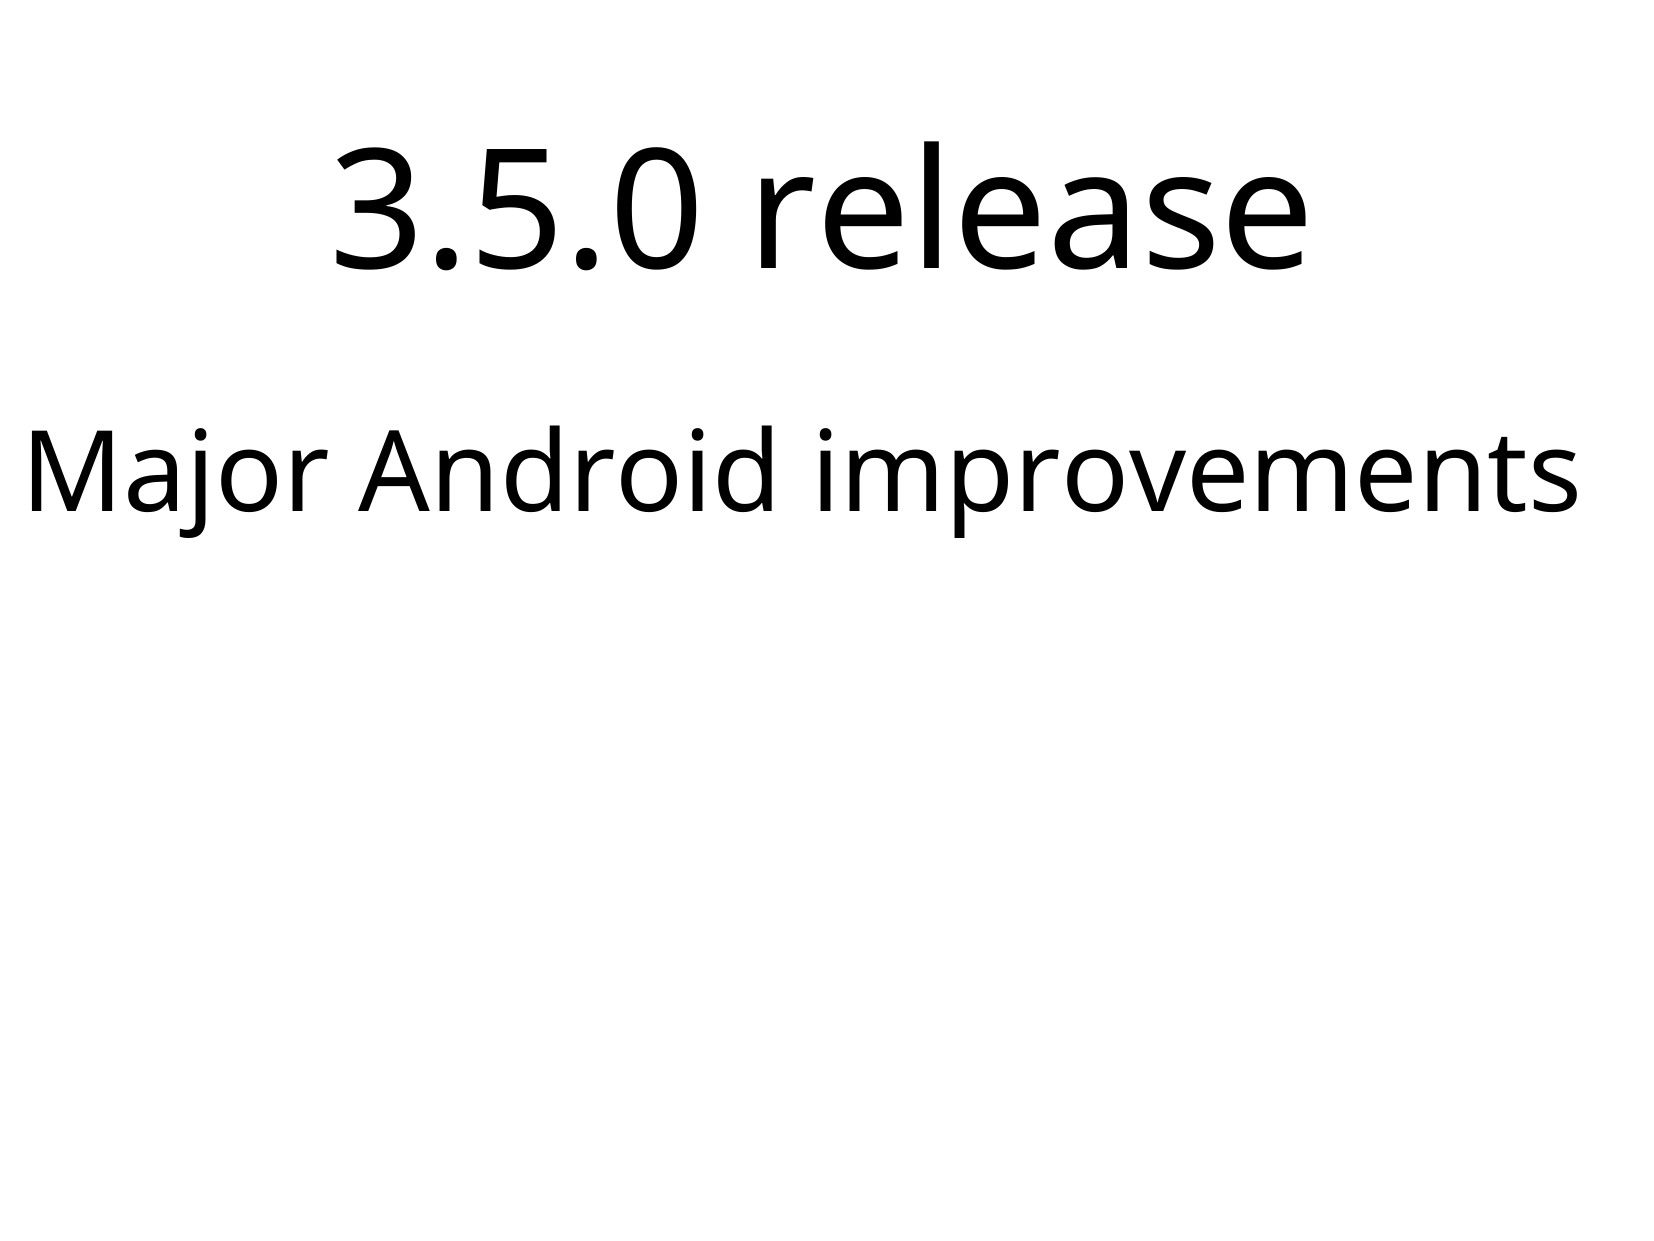

3.5.0 release
Major Android improvements
2.6.20 to 2.6.24-rc8